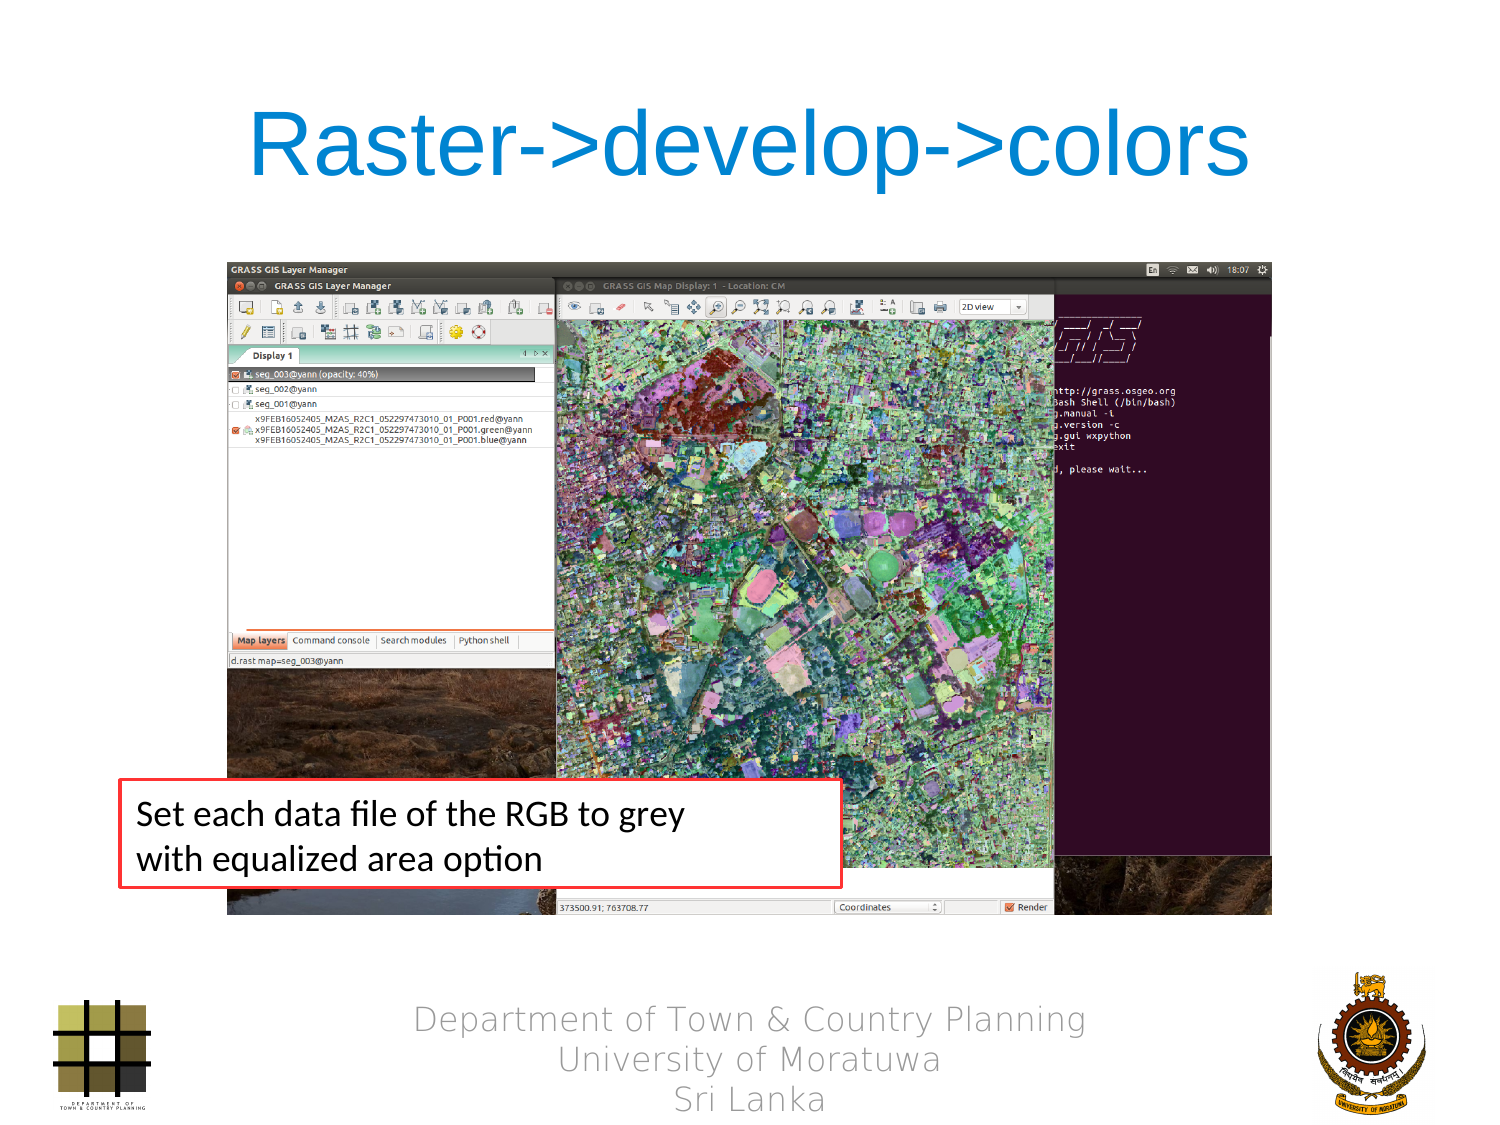

# Raster->develop->colors
Set each data file of the RGB to grey
with equalized area option